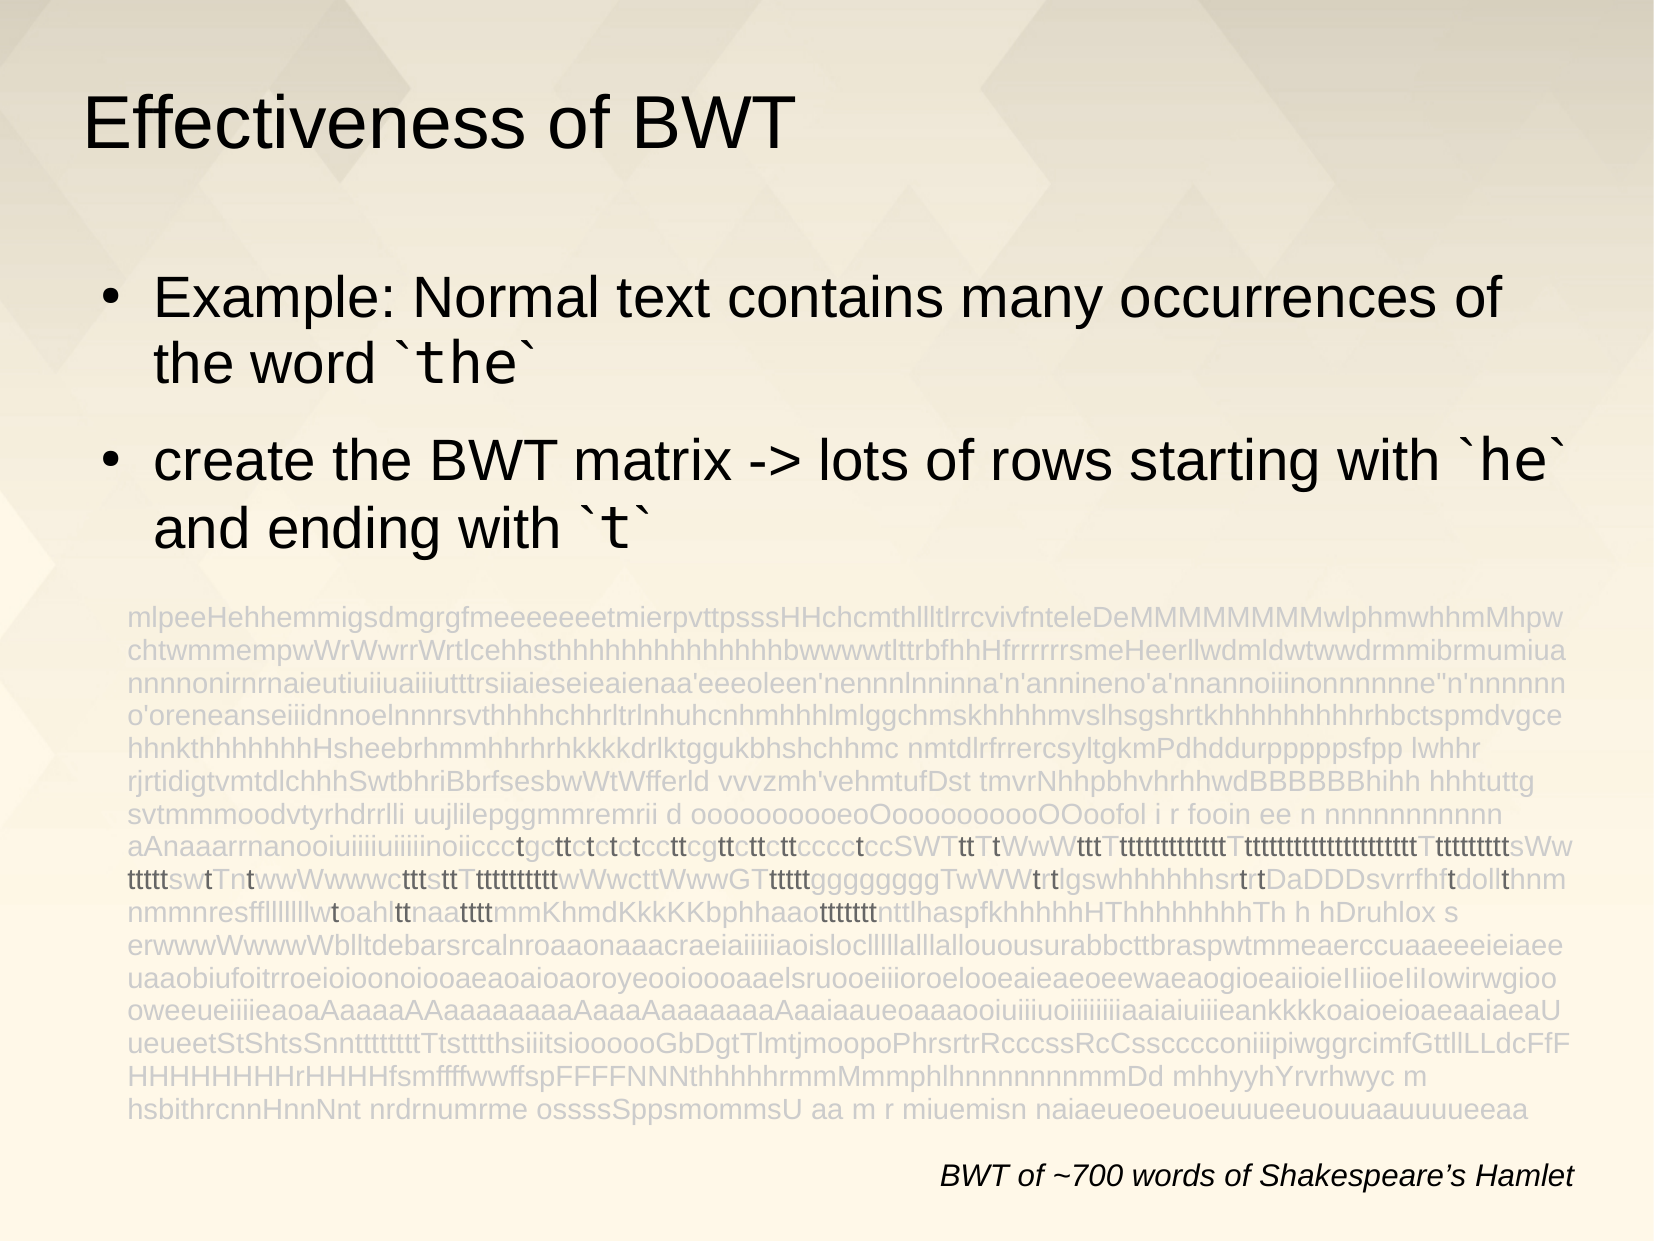

# Effectiveness of BWT
Example: Normal text contains many occurrences of the word `the`
create the BWT matrix -> lots of rows starting with `he` and ending with `t`
mlpeeHehhemmigsdmgrgfmeeeeeeetmierpvttpsssHHchcmthllltlrrcvivfnteleDeMMMMMMMMwlphmwhhmMhpwchtwmmempwWrWwrrWrtlcehhsthhhhhhhhhhhhhhbwwwwtlttrbfhhHfrrrrrrsmeHeerllwdmldwtwwdrmmibrmumiuannnnonirnrnaieutiuiiuaiiiutttrsiiaieseieaienaa'eeeoleen'nennnlnninna'n'annineno'a'nnannoiiinonnnnnne''n'nnnnnno'oreneanseiiidnnoelnnnrsvthhhhchhrltrlnhuhcnhmhhhlmlggchmskhhhhmvslhsgshrtkhhhhhhhhhrhbctspmdvgcehhnkthhhhhhhHsheebrhmmhhrhrhkkkkdrlktggukbhshchhmc nmtdlrfrrercsyltgkmPdhddurpppppsfpp lwhhr rjrtidigtvmtdlchhhSwtbhriBbrfsesbwWtWfferld vvvzmh'vehmtufDst tmvrNhhpbhvhrhhwdBBBBBBhihh hhhtuttg svtmmmoodvtyrhdrrlli uujlilepggmmremrii d oooooooooeoOoooooooooOOoofol i r fooin ee n nnnnnnnnnnn aAnaaarrnanooiuiiiiuiiiiinoiiccctgcttctctctccttcgttcttcttcccctccSWTttTtWwWtttTtttttttttttttTtttttttttttttttttttttTtttttttttsWwtttttswtTntwwWwwwctttsttTttttttttttwWwcttWwwGTtttttggggggggTwWWtrtlgswhhhhhhsrtrtDaDDDsvrrfhftdollthnmnmmnresfflllllllwtoahlttnaattttmmKhmdKkkKKbphhaaotttttttnttlhaspfkhhhhhHThhhhhhhhTh h hDruhlox s erwwwWwwwWblltdebarsrcalnroaaonaaacraeiaiiiiiaoisloclllllalllallouousurabbcttbraspwtmmeaerccuaaeeeieiaeeuaaobiufoitrroeioioonoiooaeaoaioaoroyeooioooaaelsruooeiiioroelooeaieaeoeewaeaogioeaiioieIIiioeIiIowirwgioooweeueiiiieaoaAaaaaAAaaaaaaaaAaaaAaaaaaaaAaaiaaueoaaaooiuiiiuoiiiiiiiiaaiaiuiiieankkkkoaioeioaeaaiaeaUueueetStShtsSnnttttttttTtstttthsiiitsioooooGbDgtTlmtjmoopoPhrsrtrRcccssRcCsscccconiiipiwggrcimfGttllLLdcFfFHHHHHHHHrHHHHfsmffffwwffspFFFFNNNthhhhhrmmMmmphlhnnnnnnnmmDd mhhyyhYrvrhwyc m hsbithrcnnHnnNnt nrdrnumrme ossssSppsmommsU aa m r miuemisn naiaeueoeuoeuuueeuouuaauuuueeaa
BWT of ~700 words of Shakespeare’s Hamlet